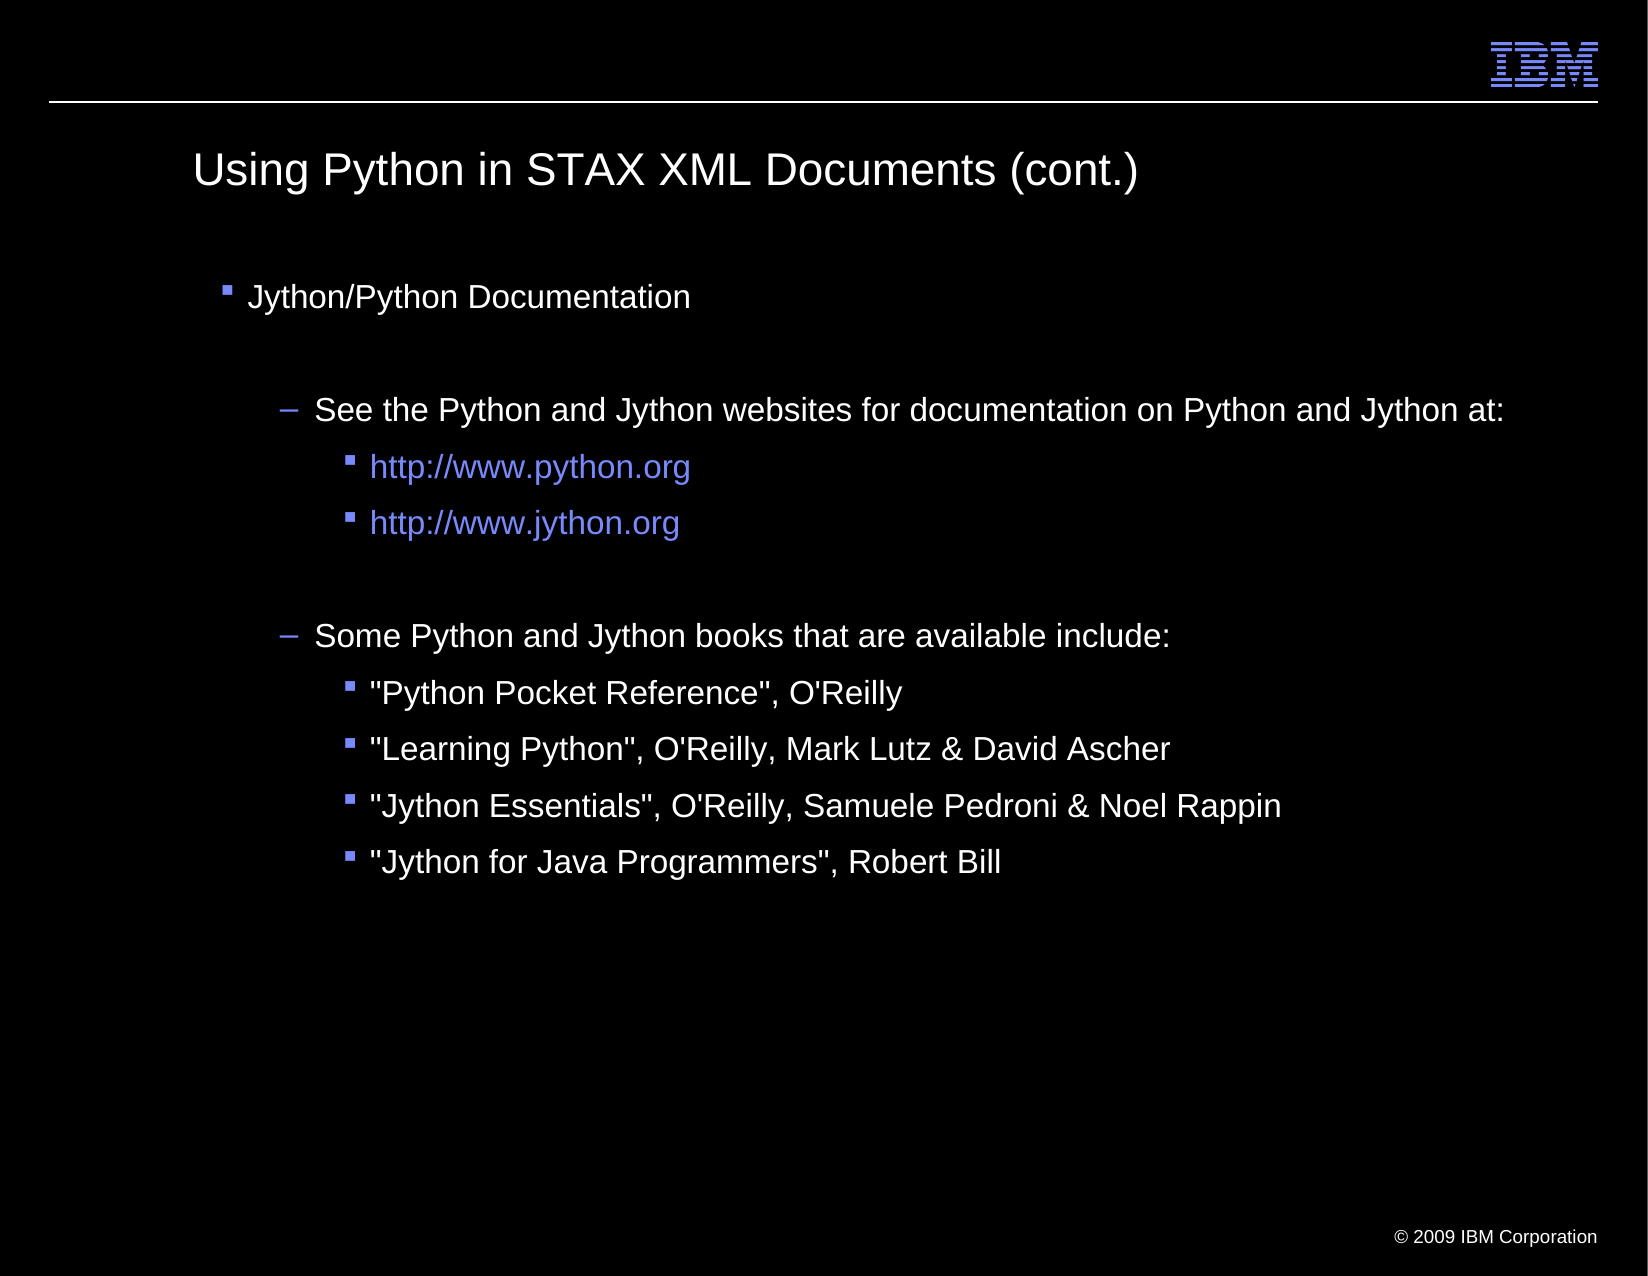

# Using Python in STAX XML Documents (cont.)
Jython/Python Documentation
See the Python and Jython websites for documentation on Python and Jython at:
http://www.python.org
http://www.jython.org
Some Python and Jython books that are available include:
"Python Pocket Reference", O'Reilly
"Learning Python", O'Reilly, Mark Lutz & David Ascher
"Jython Essentials", O'Reilly, Samuele Pedroni & Noel Rappin
"Jython for Java Programmers", Robert Bill